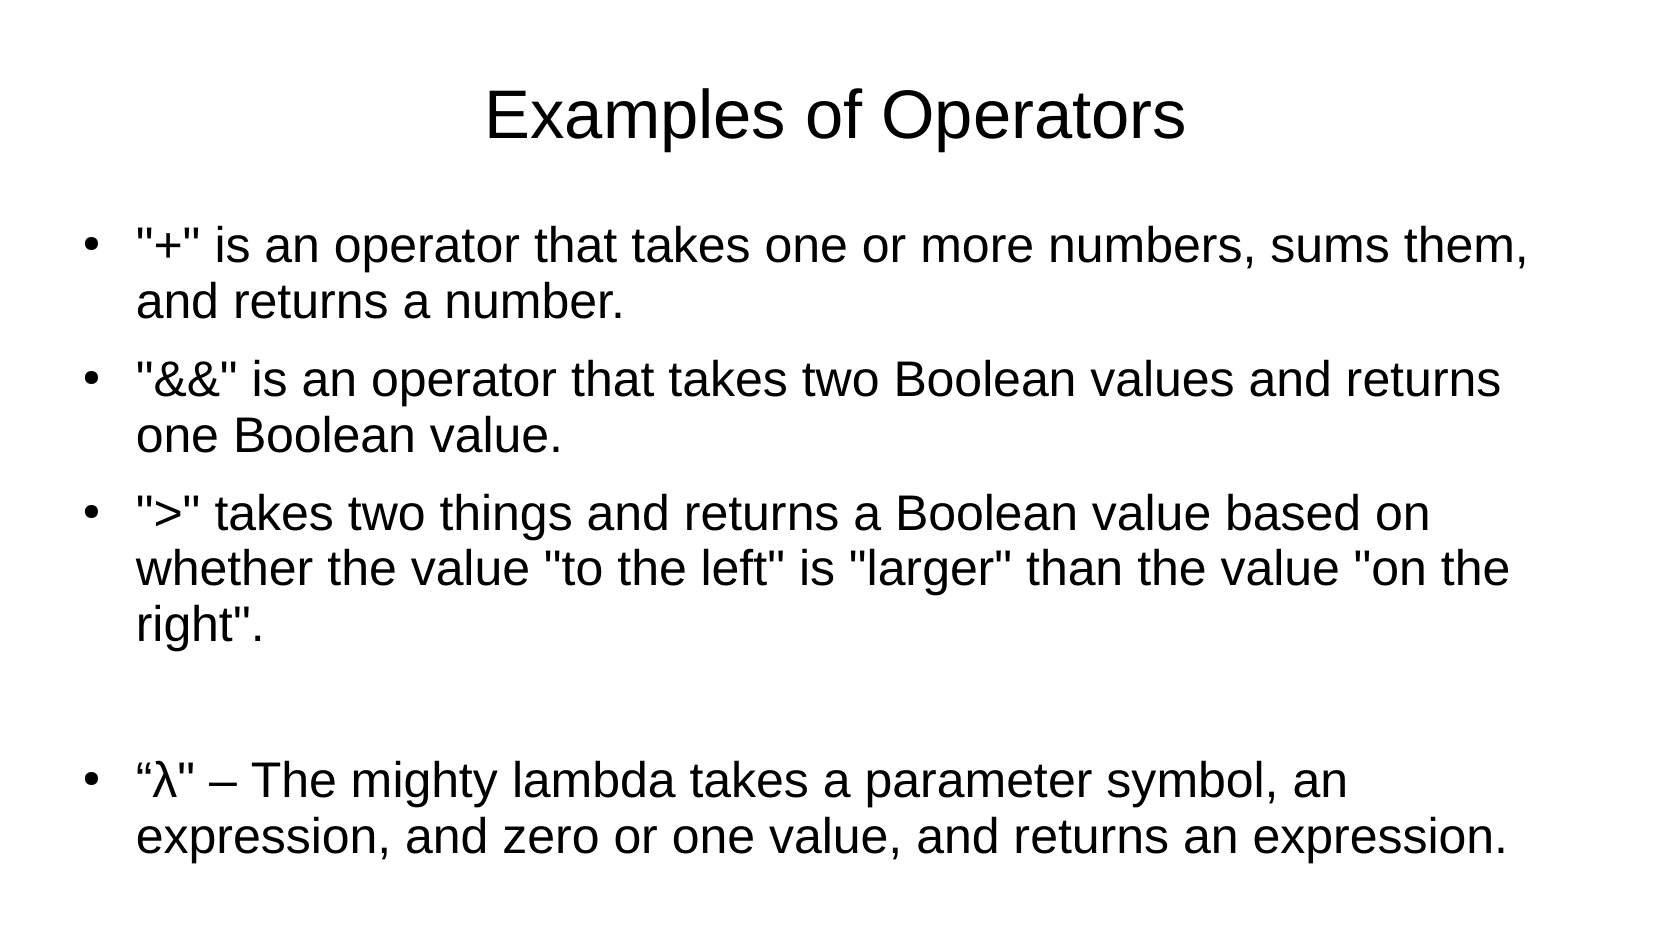

# Examples of Operators
"+" is an operator that takes one or more numbers, sums them, and returns a number.
"&&" is an operator that takes two Boolean values and returns one Boolean value.
">" takes two things and returns a Boolean value based on whether the value "to the left" is "larger" than the value "on the right".
“λ" – The mighty lambda takes a parameter symbol, an expression, and zero or one value, and returns an expression.